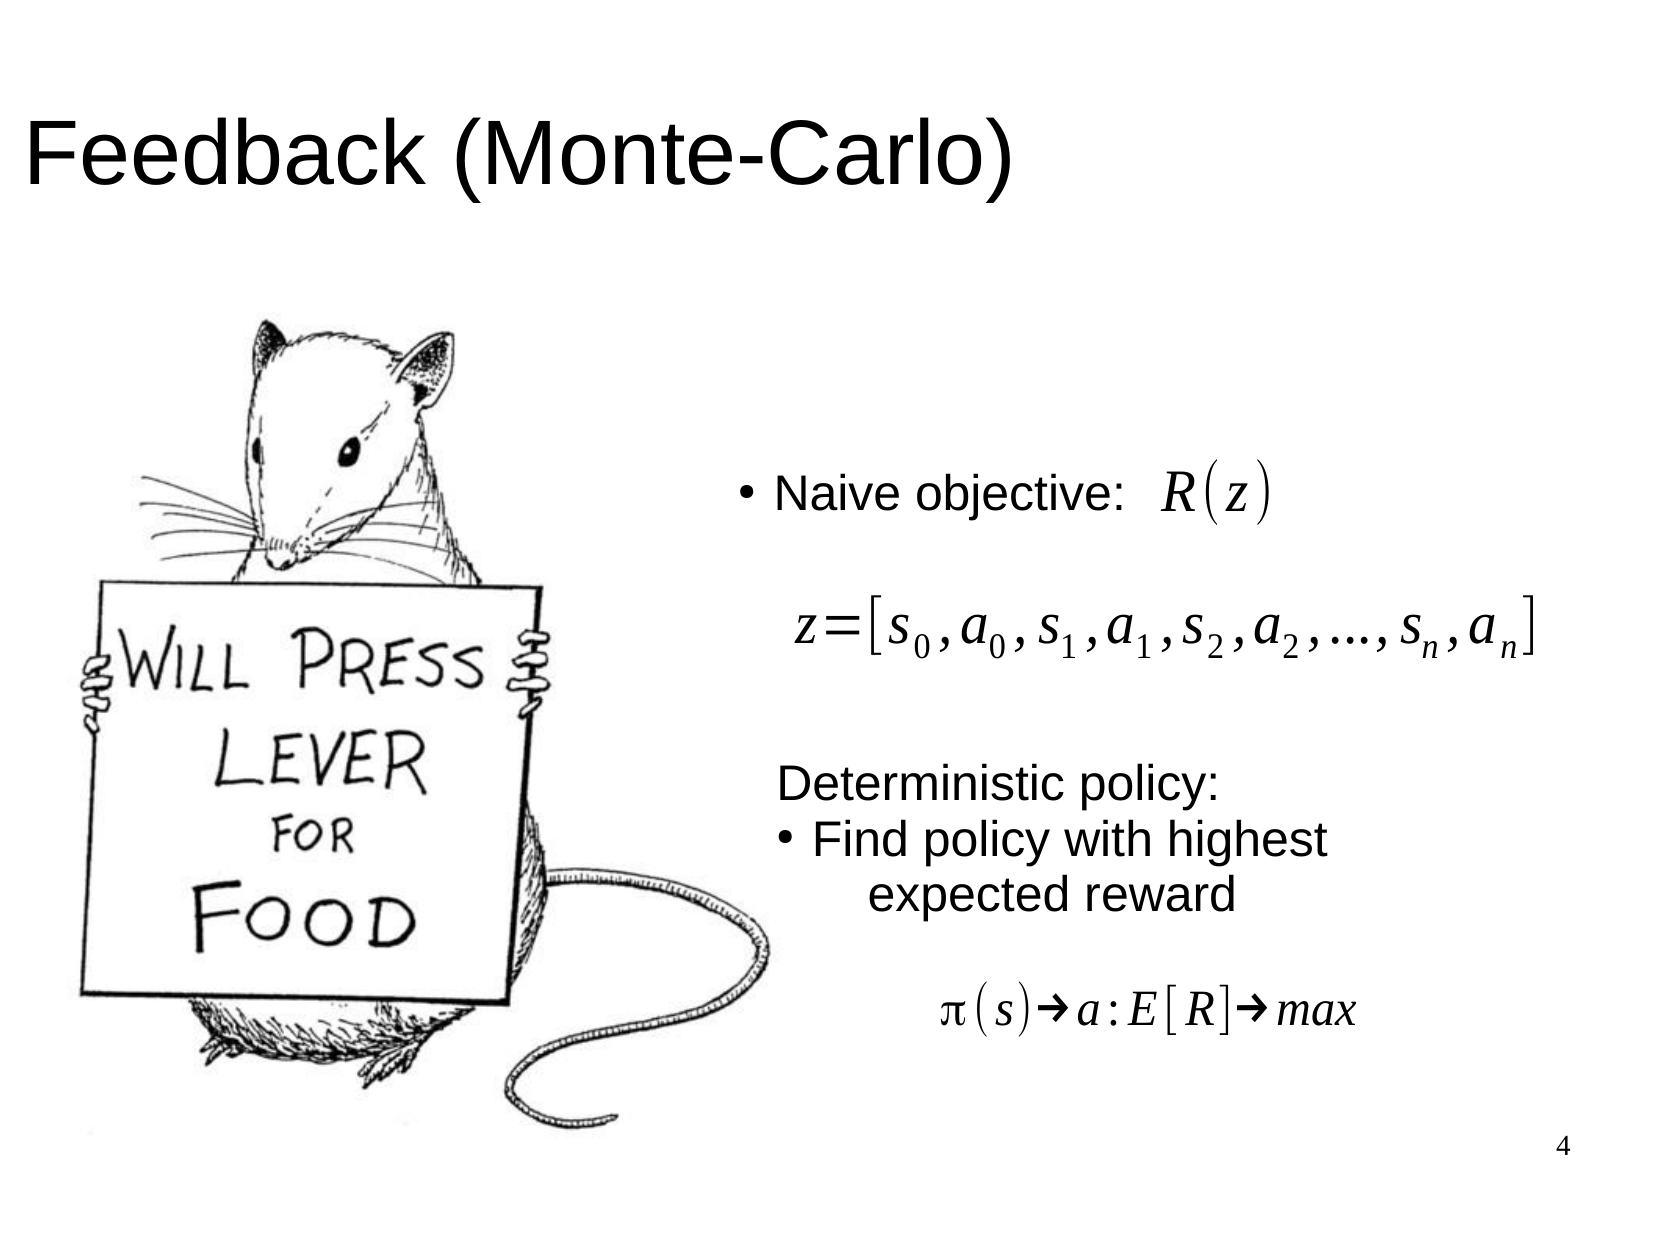

# Feedback (Monte-Carlo)
Naive objective:
Deterministic policy:
Find policy with highest
 expected reward
4